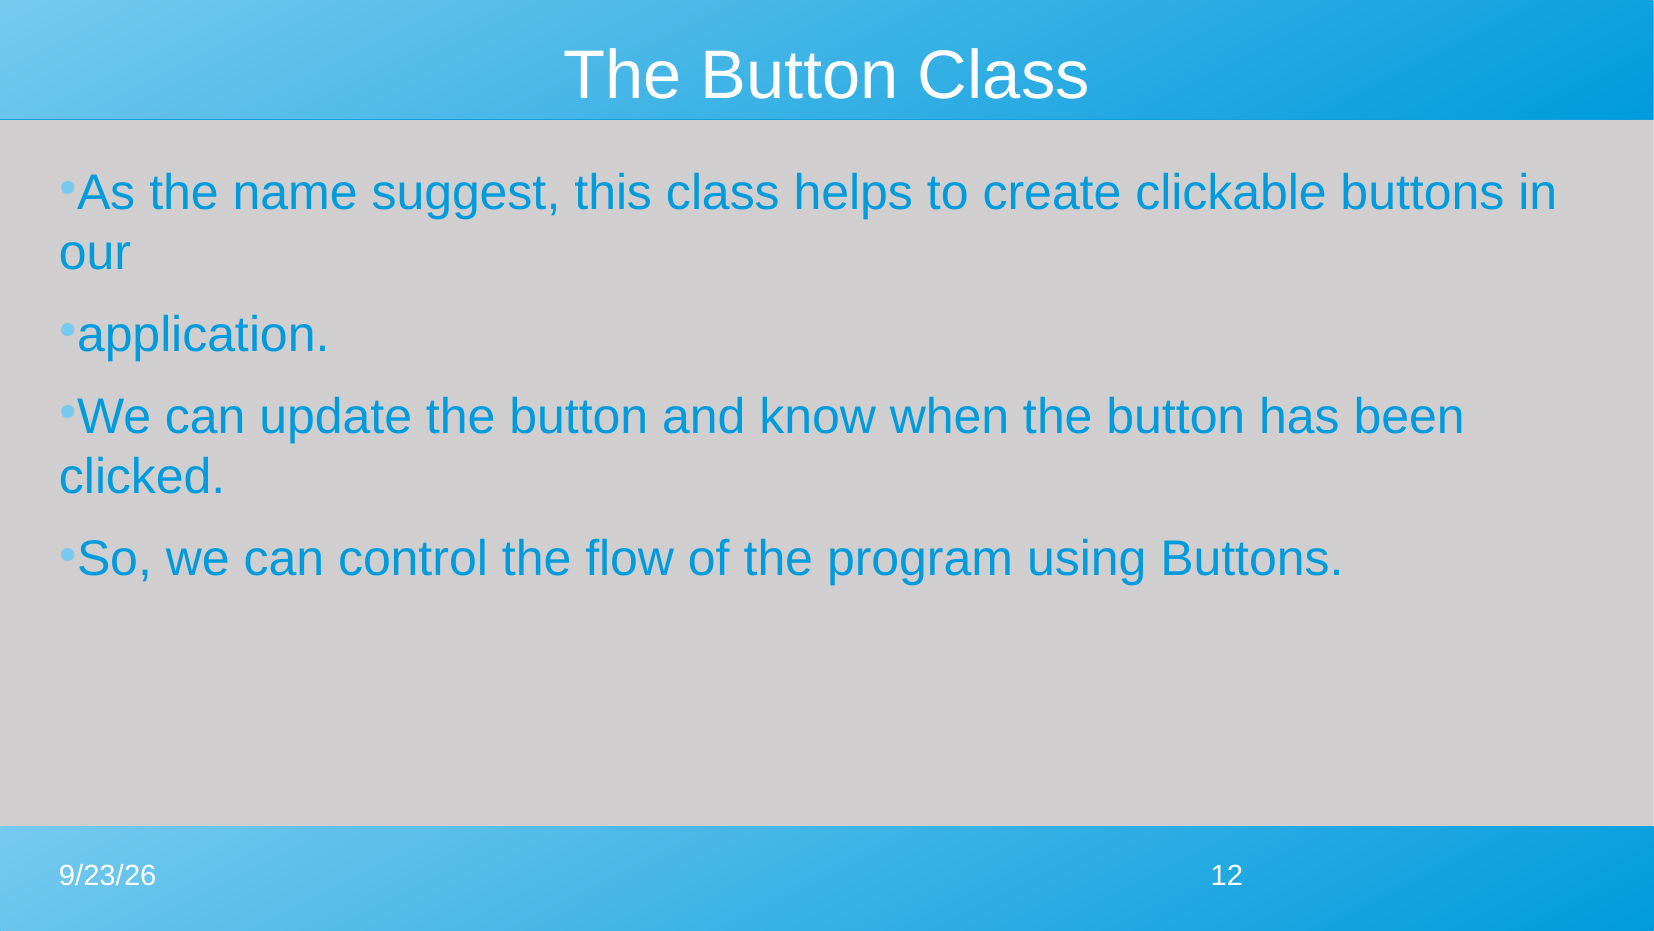

# The Button Class
As the name suggest, this class helps to create clickable buttons in our
application.
We can update the button and know when the button has been clicked.
So, we can control the flow of the program using Buttons.